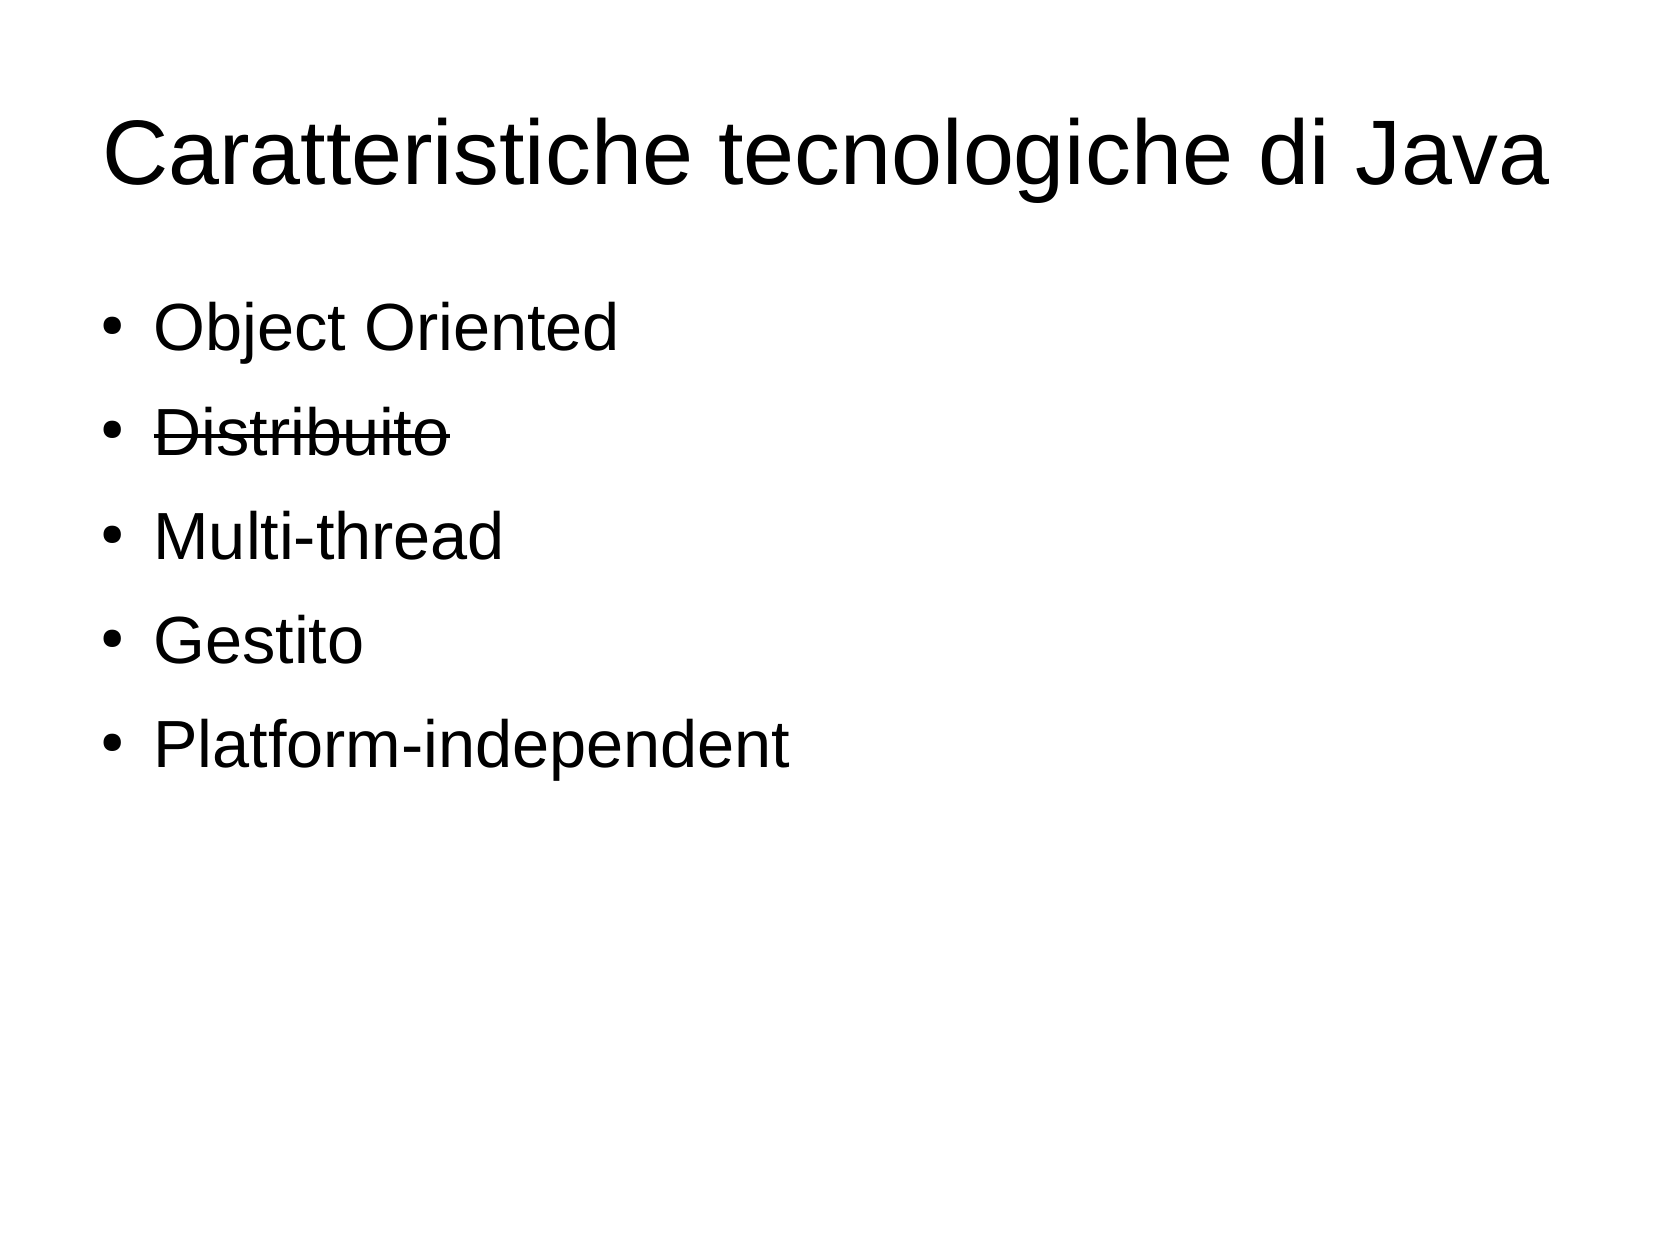

# Caratteristiche tecnologiche di Java
Object Oriented
Distribuito
Multi-thread
Gestito
Platform-independent